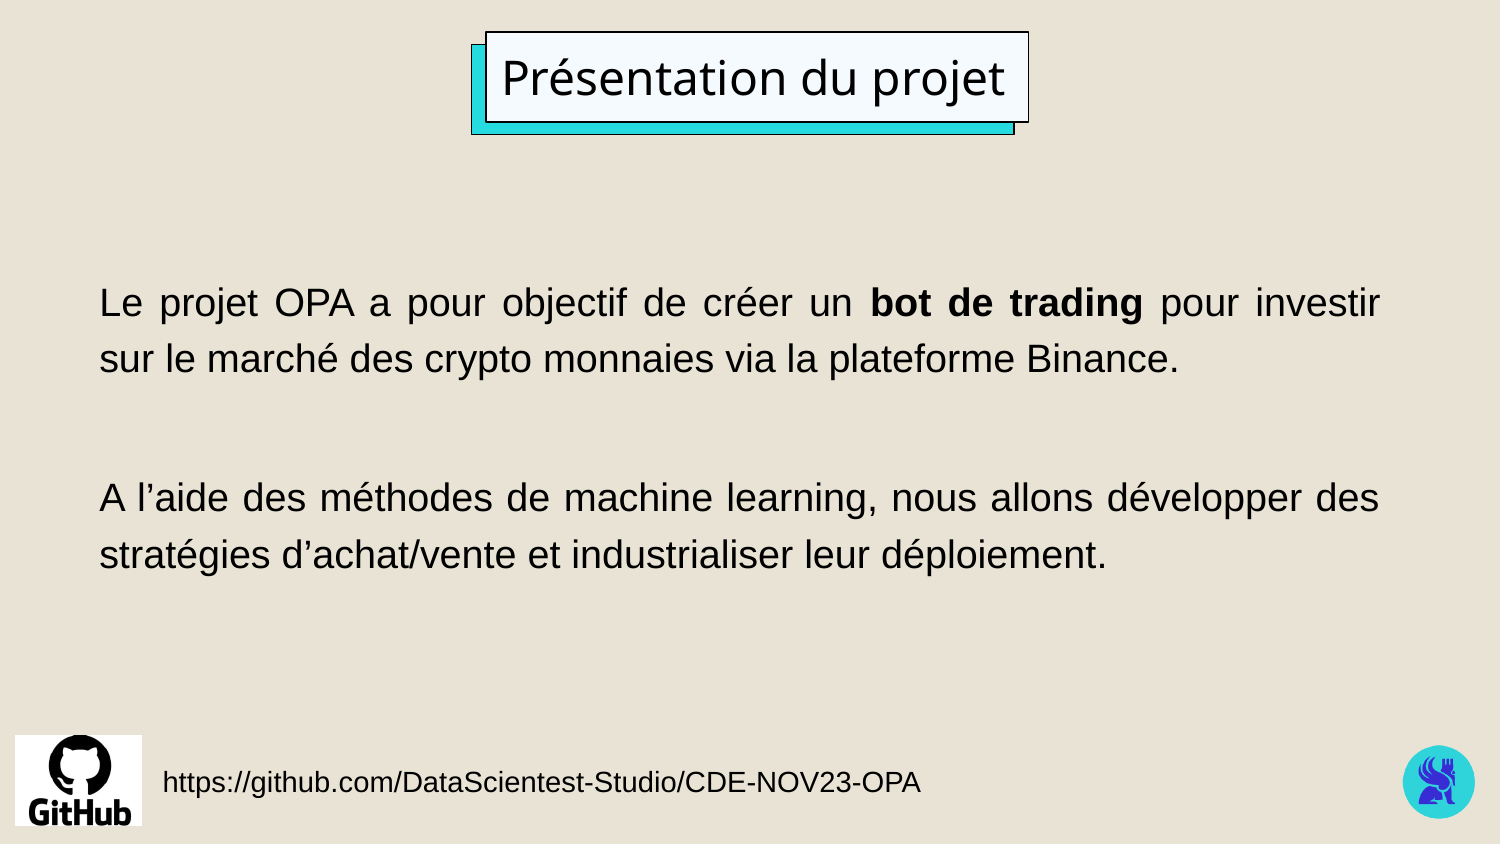

# Présentation du projet
Le projet OPA a pour objectif de créer un bot de trading pour investir sur le marché des crypto monnaies via la plateforme Binance.
A l’aide des méthodes de machine learning, nous allons développer des stratégies d’achat/vente et industrialiser leur déploiement.
https://github.com/DataScientest-Studio/CDE-NOV23-OPA